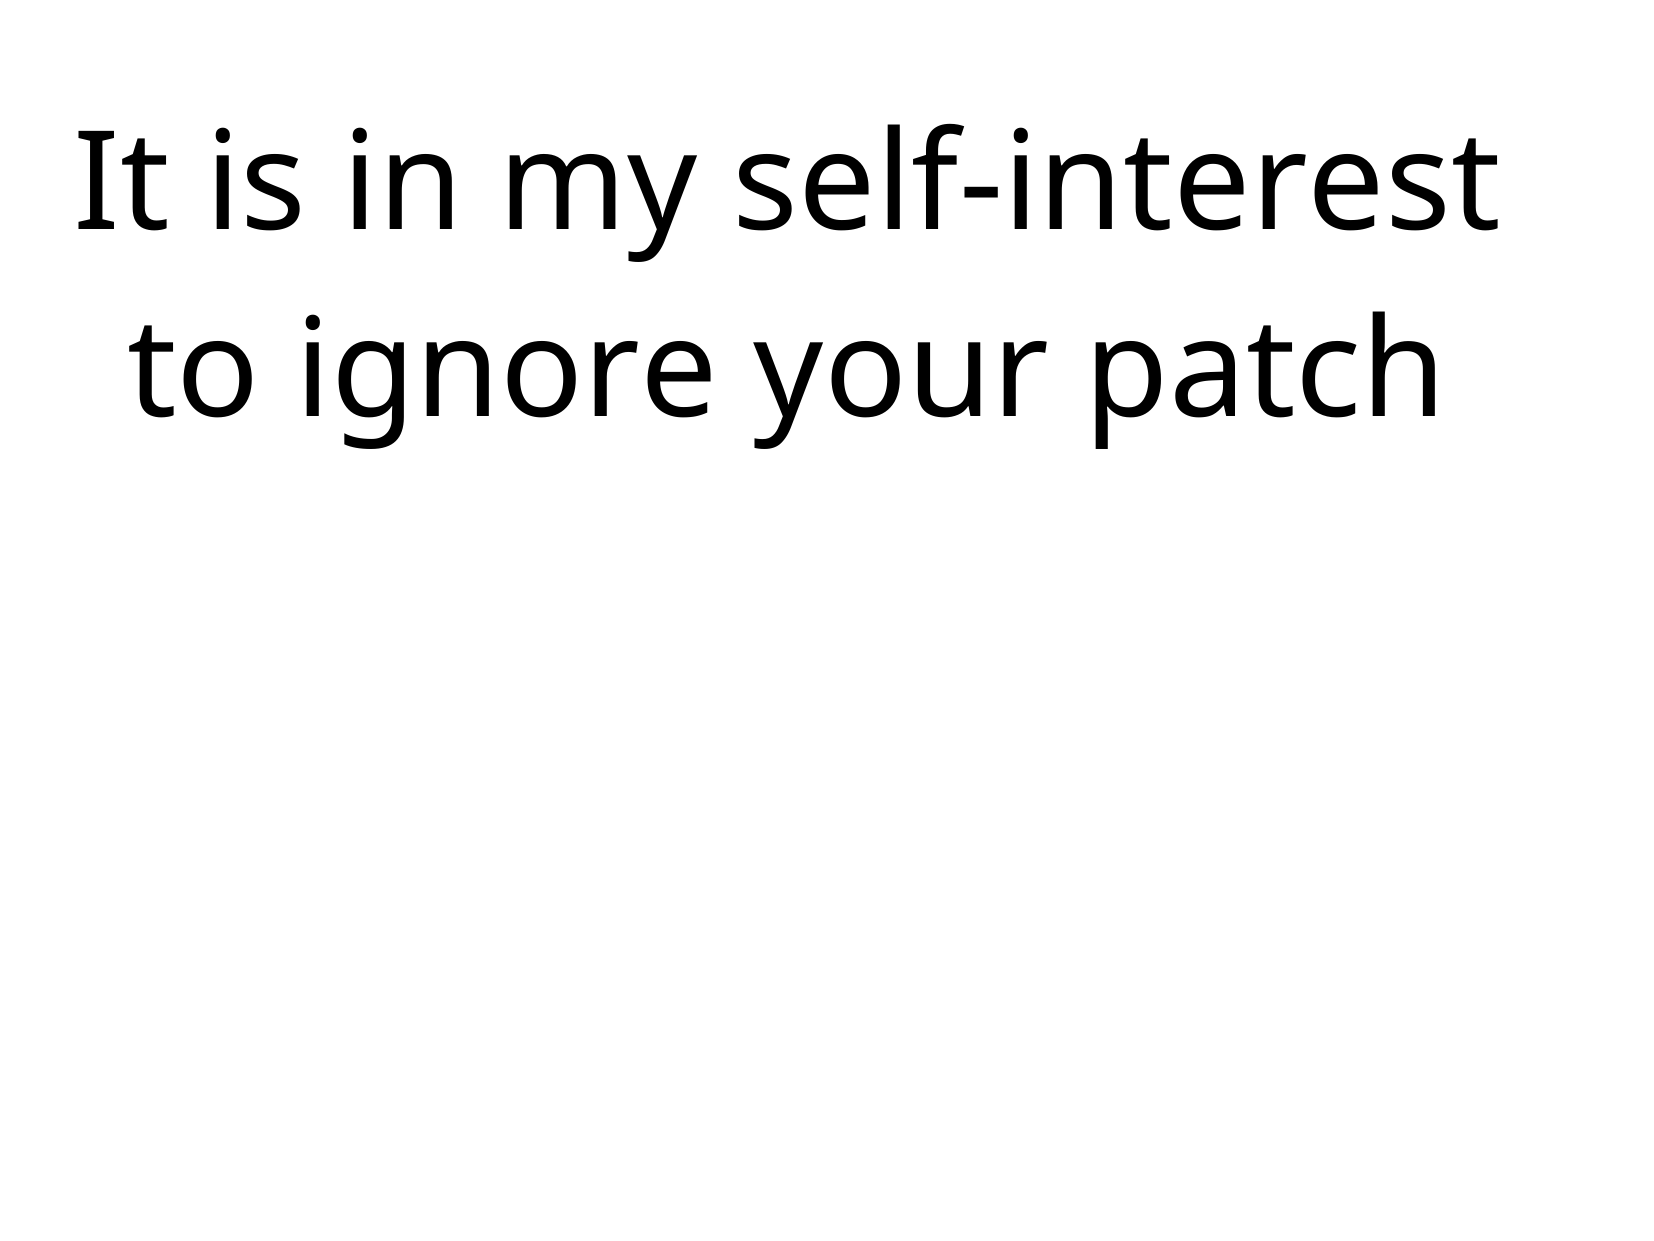

It is in my self-interest
to ignore your patch
2.6.20 to 2.6.24-rc8